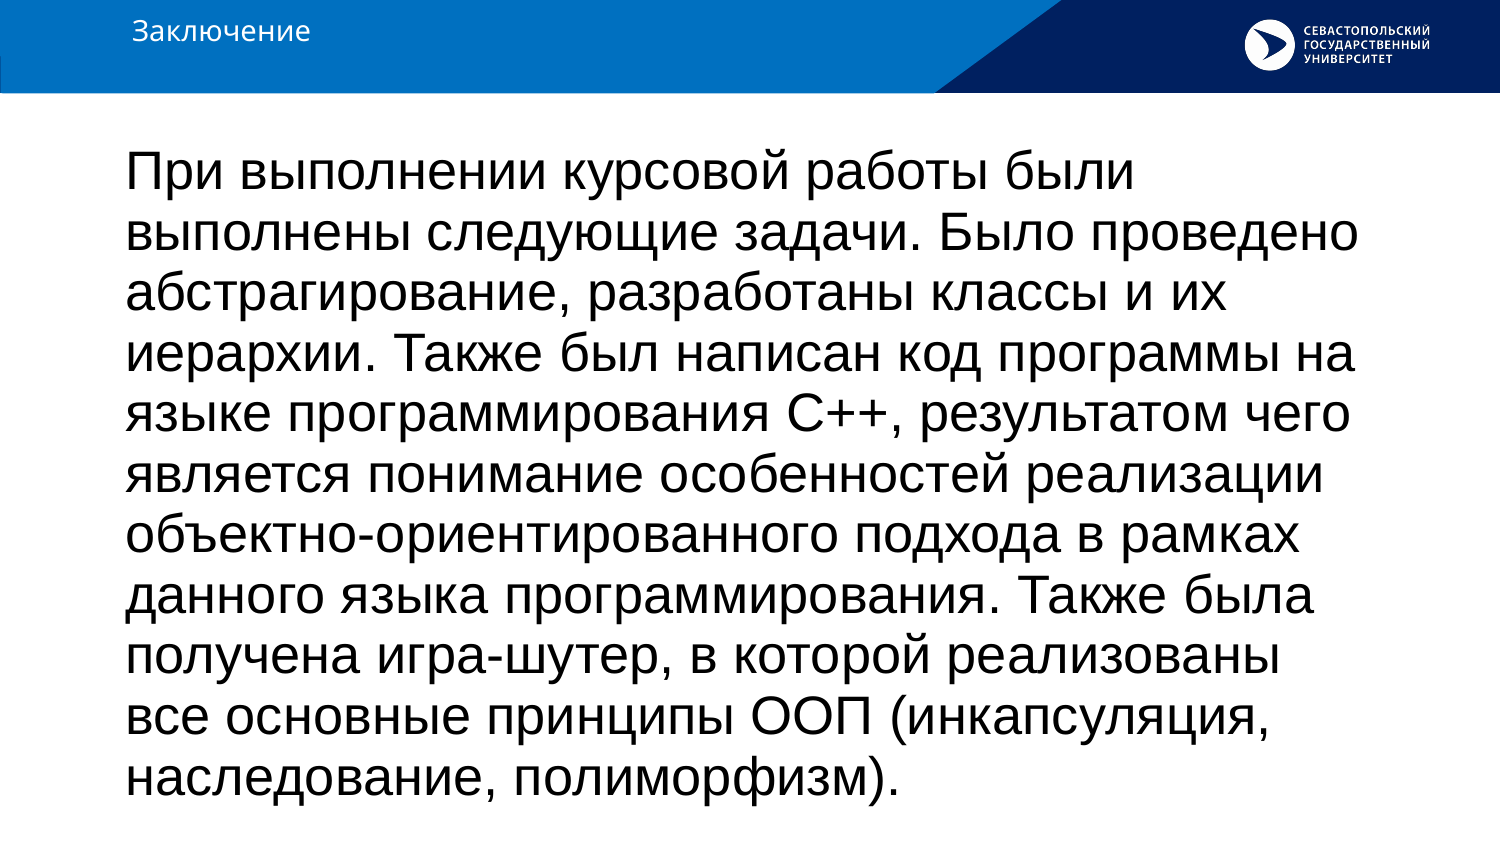

Заключение
При выполнении курсовой работы были выполнены следующие задачи. Было проведено абстрагирование, разработаны классы и их иерархии. Также был написан код программы на языке программирования C++, результатом чего является понимание особенностей реализации объектно-ориентированного подхода в рамках данного языка программирования. Также была получена игра-шутер, в которой реализованы все основные принципы ООП (инкапсуляция, наследование, полиморфизм).